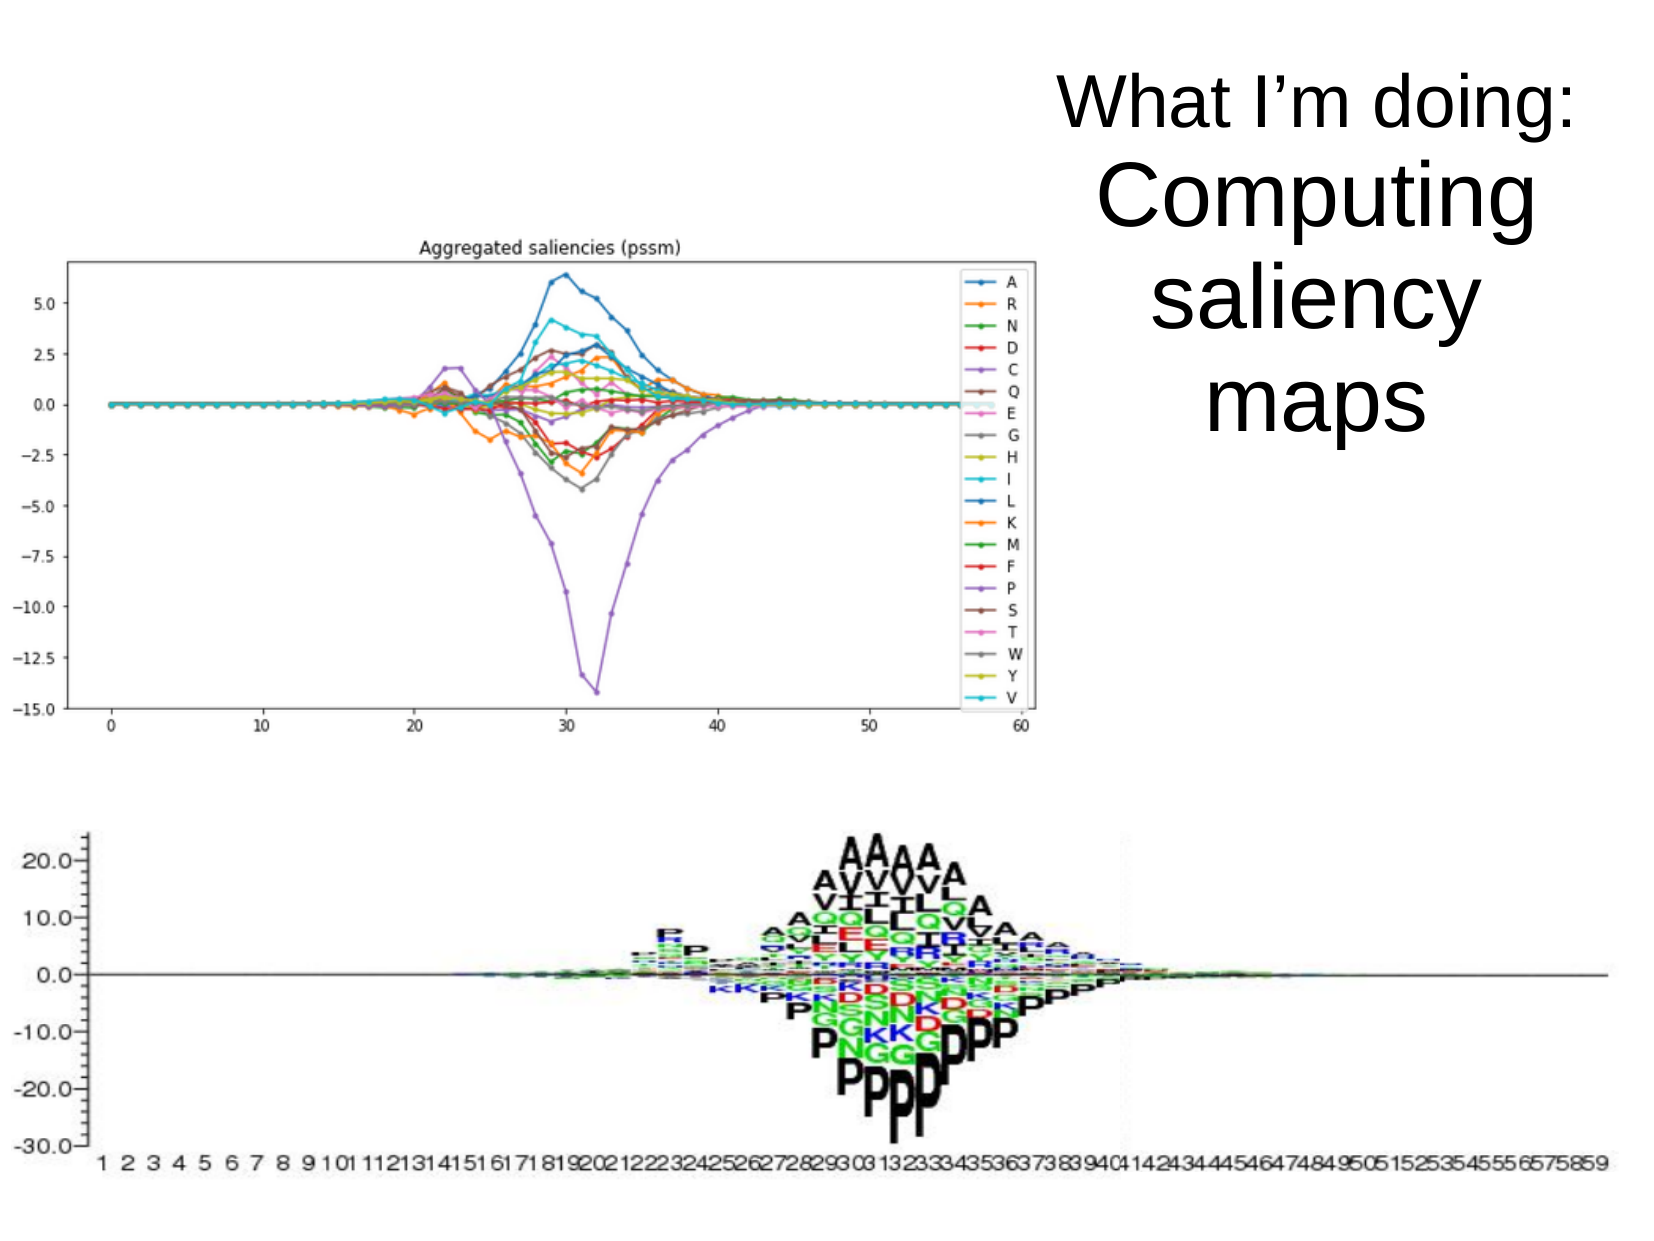

# What I’m doing: Computing saliency maps